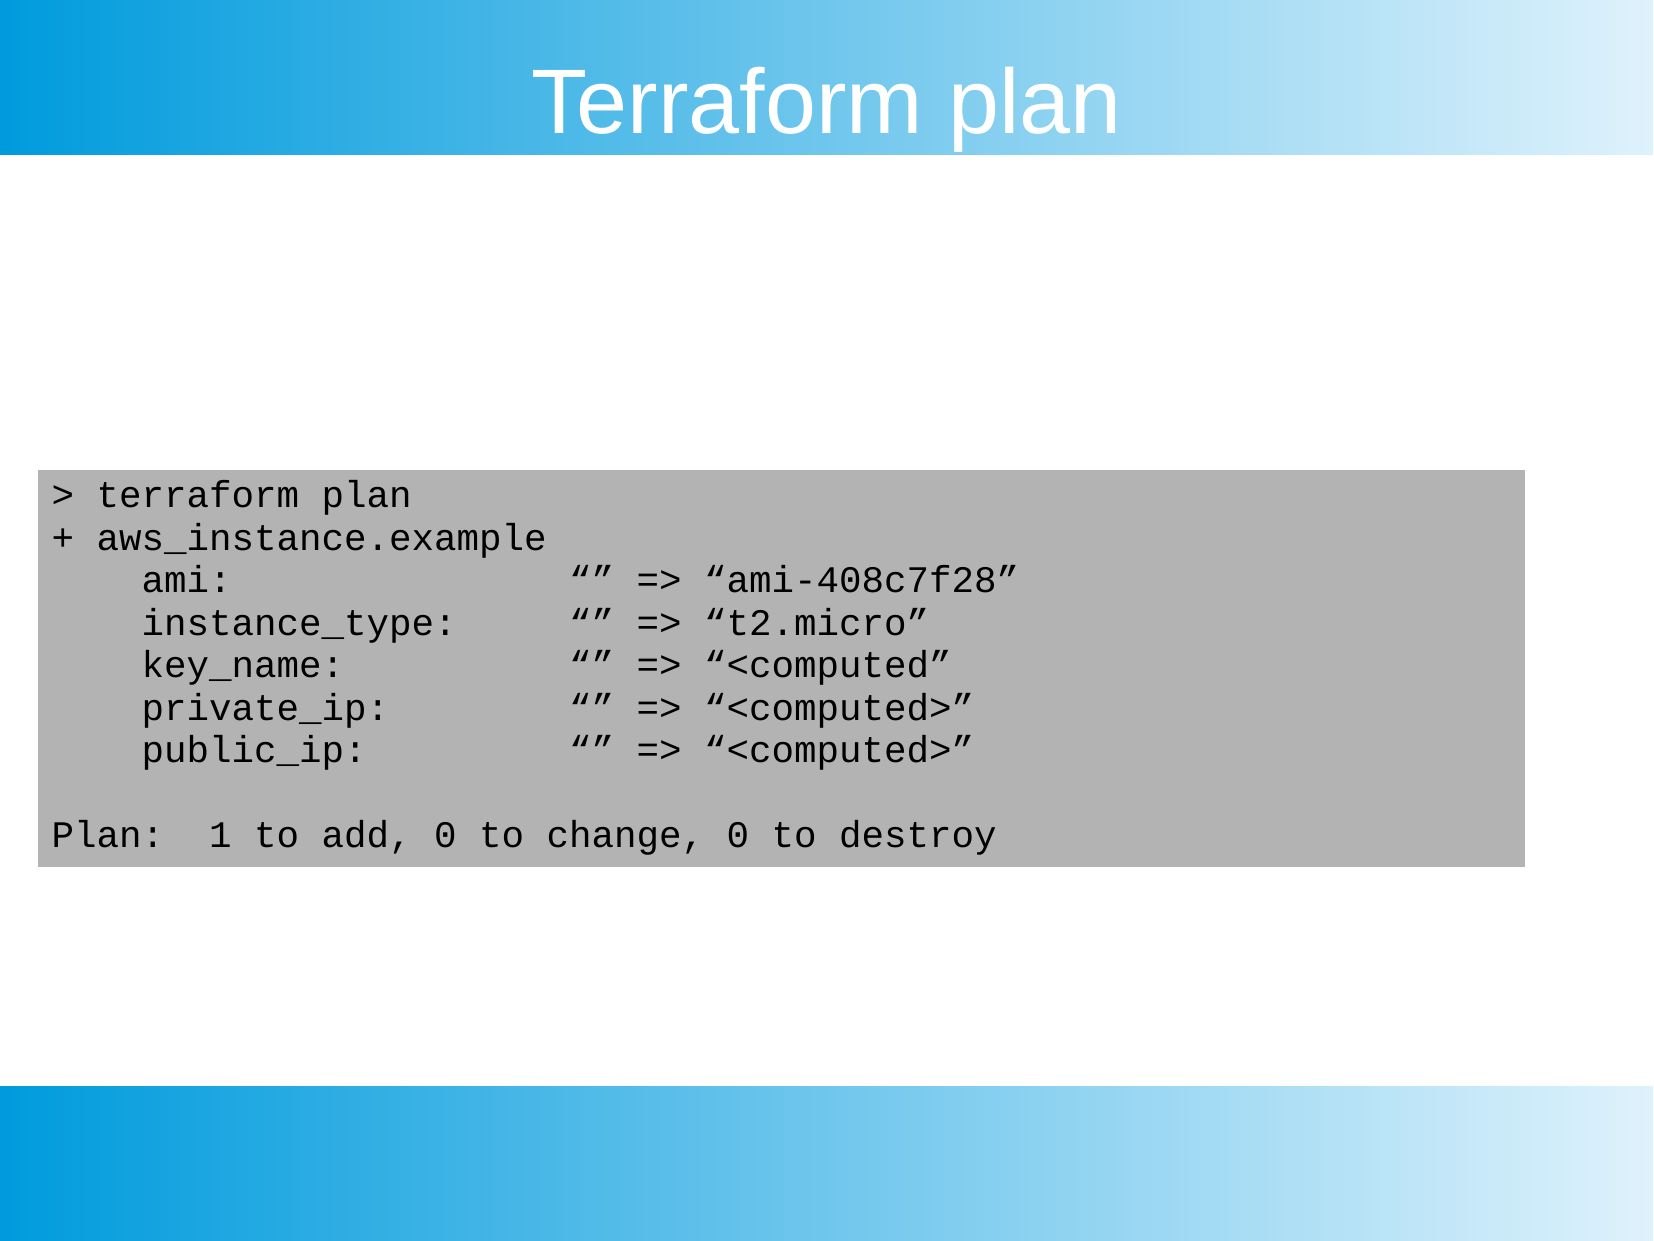

# Terraform plan
| > terraform plan + aws\_instance.example ami: “” => “ami-408c7f28” instance\_type: “” => “t2.micro” key\_name: “” => “<computed” private\_ip: “” => “<computed>” public\_ip: “” => “<computed>” Plan: 1 to add, 0 to change, 0 to destroy |
| --- |